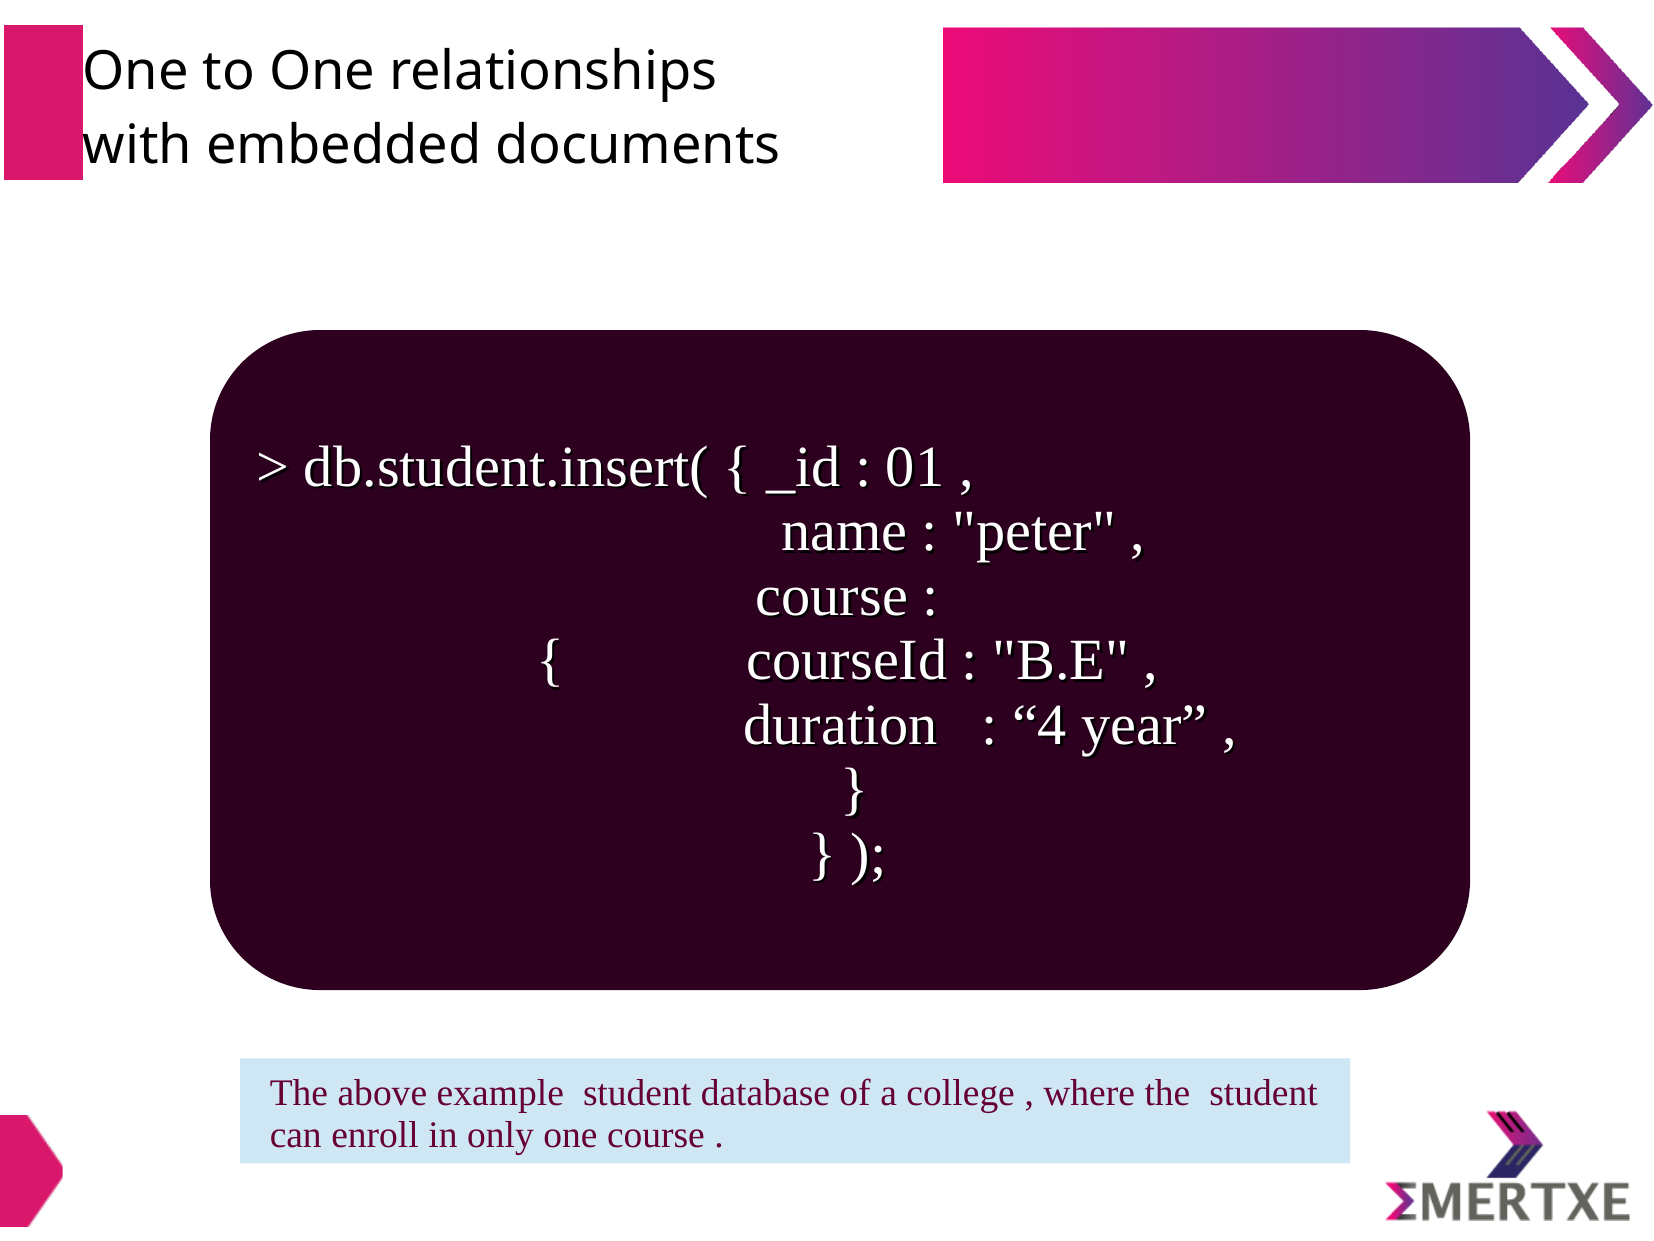

# One to One relationships with embedded documents
> db.student.insert( { _id : 01 ,
 name : "peter" ,
 course :
 { 			courseId : "B.E" ,
 			duration : “4 year” ,
 }
 } );
The above example student database of a college , where the student can enroll in only one course .